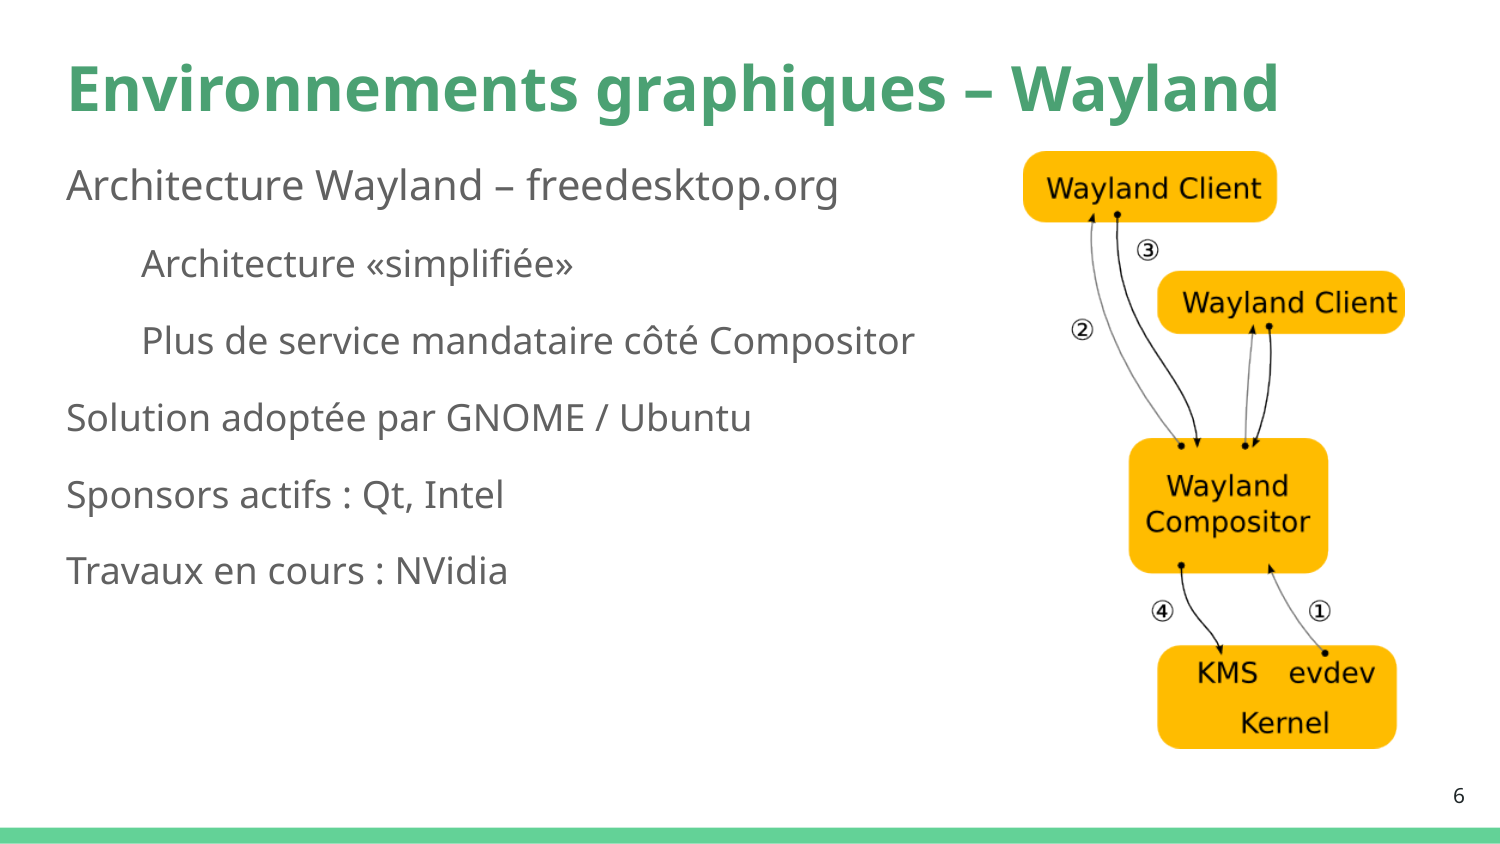

# Environnements graphiques – Wayland
Architecture Wayland – freedesktop.org
Architecture «simplifiée»
Plus de service mandataire côté Compositor
Solution adoptée par GNOME / Ubuntu
Sponsors actifs : Qt, Intel
Travaux en cours : NVidia